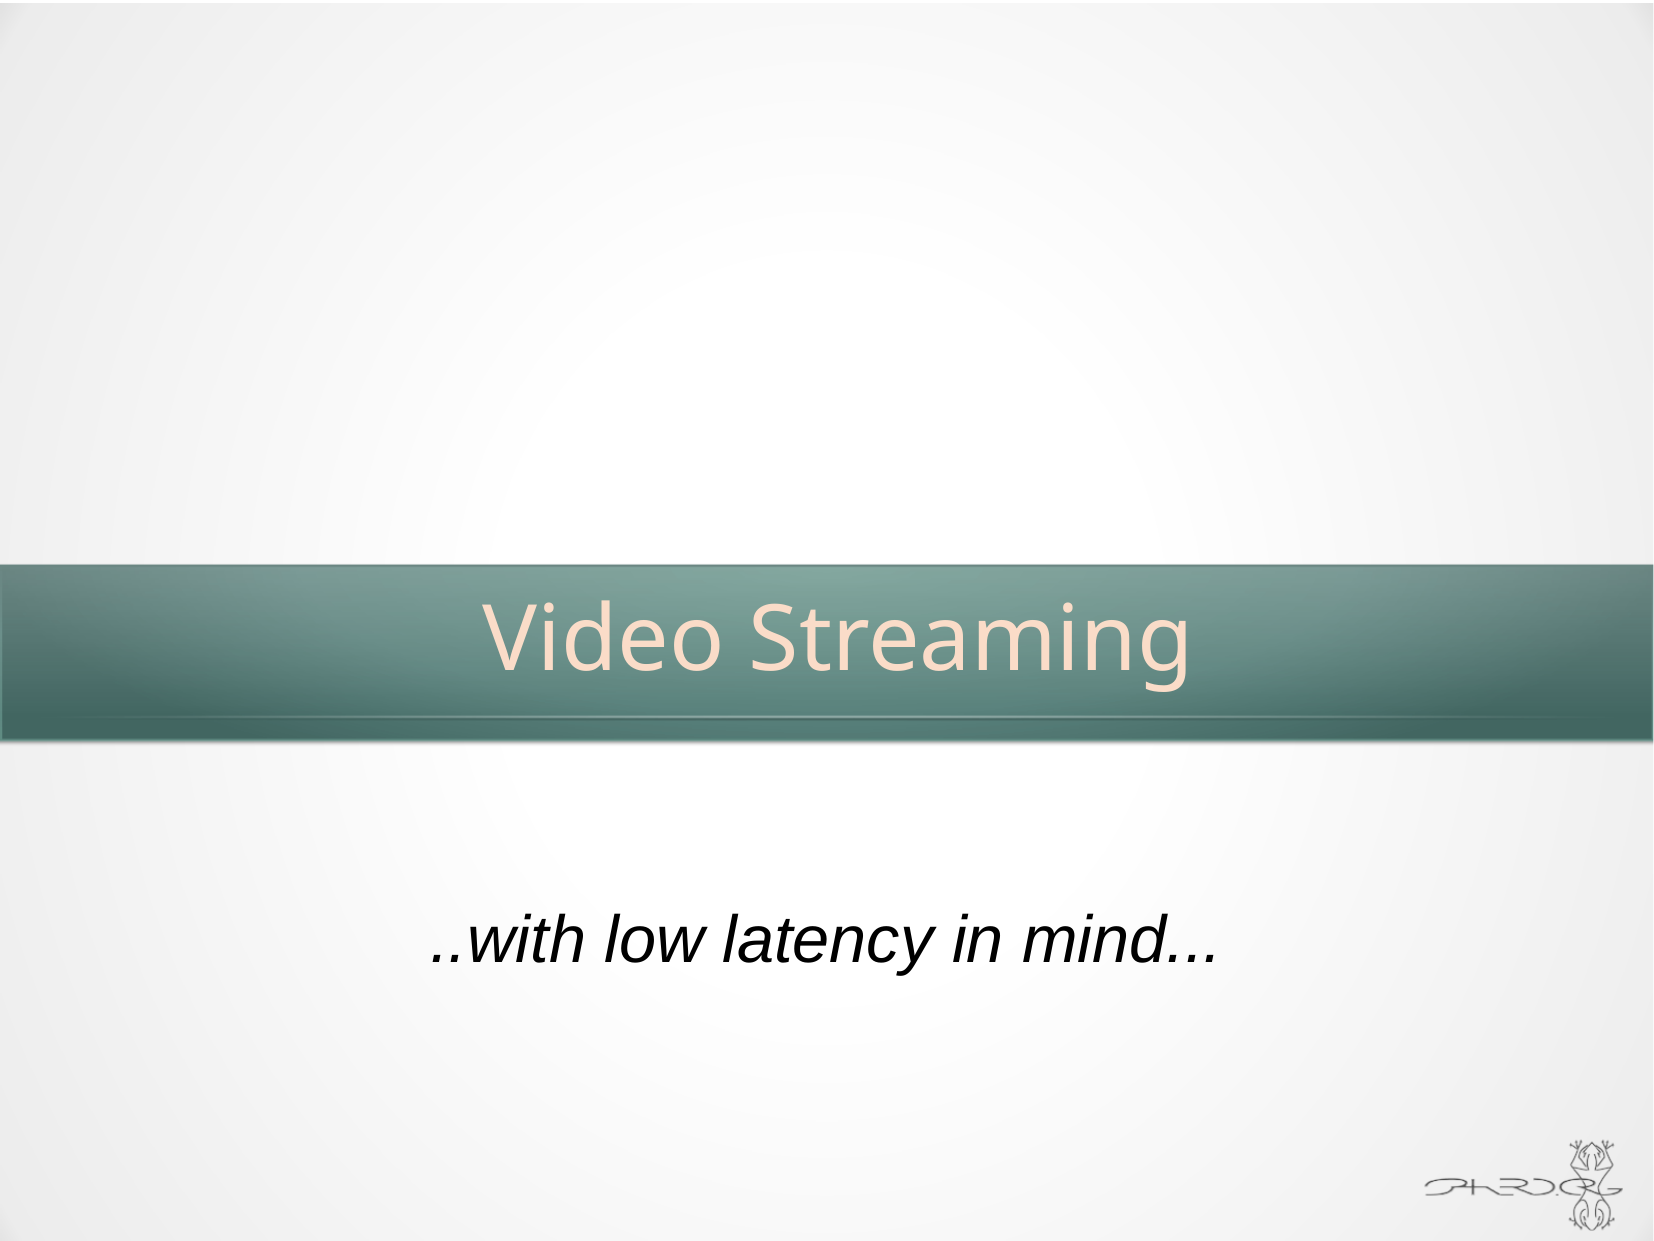

# Video Streaming
..with low latency in mind...